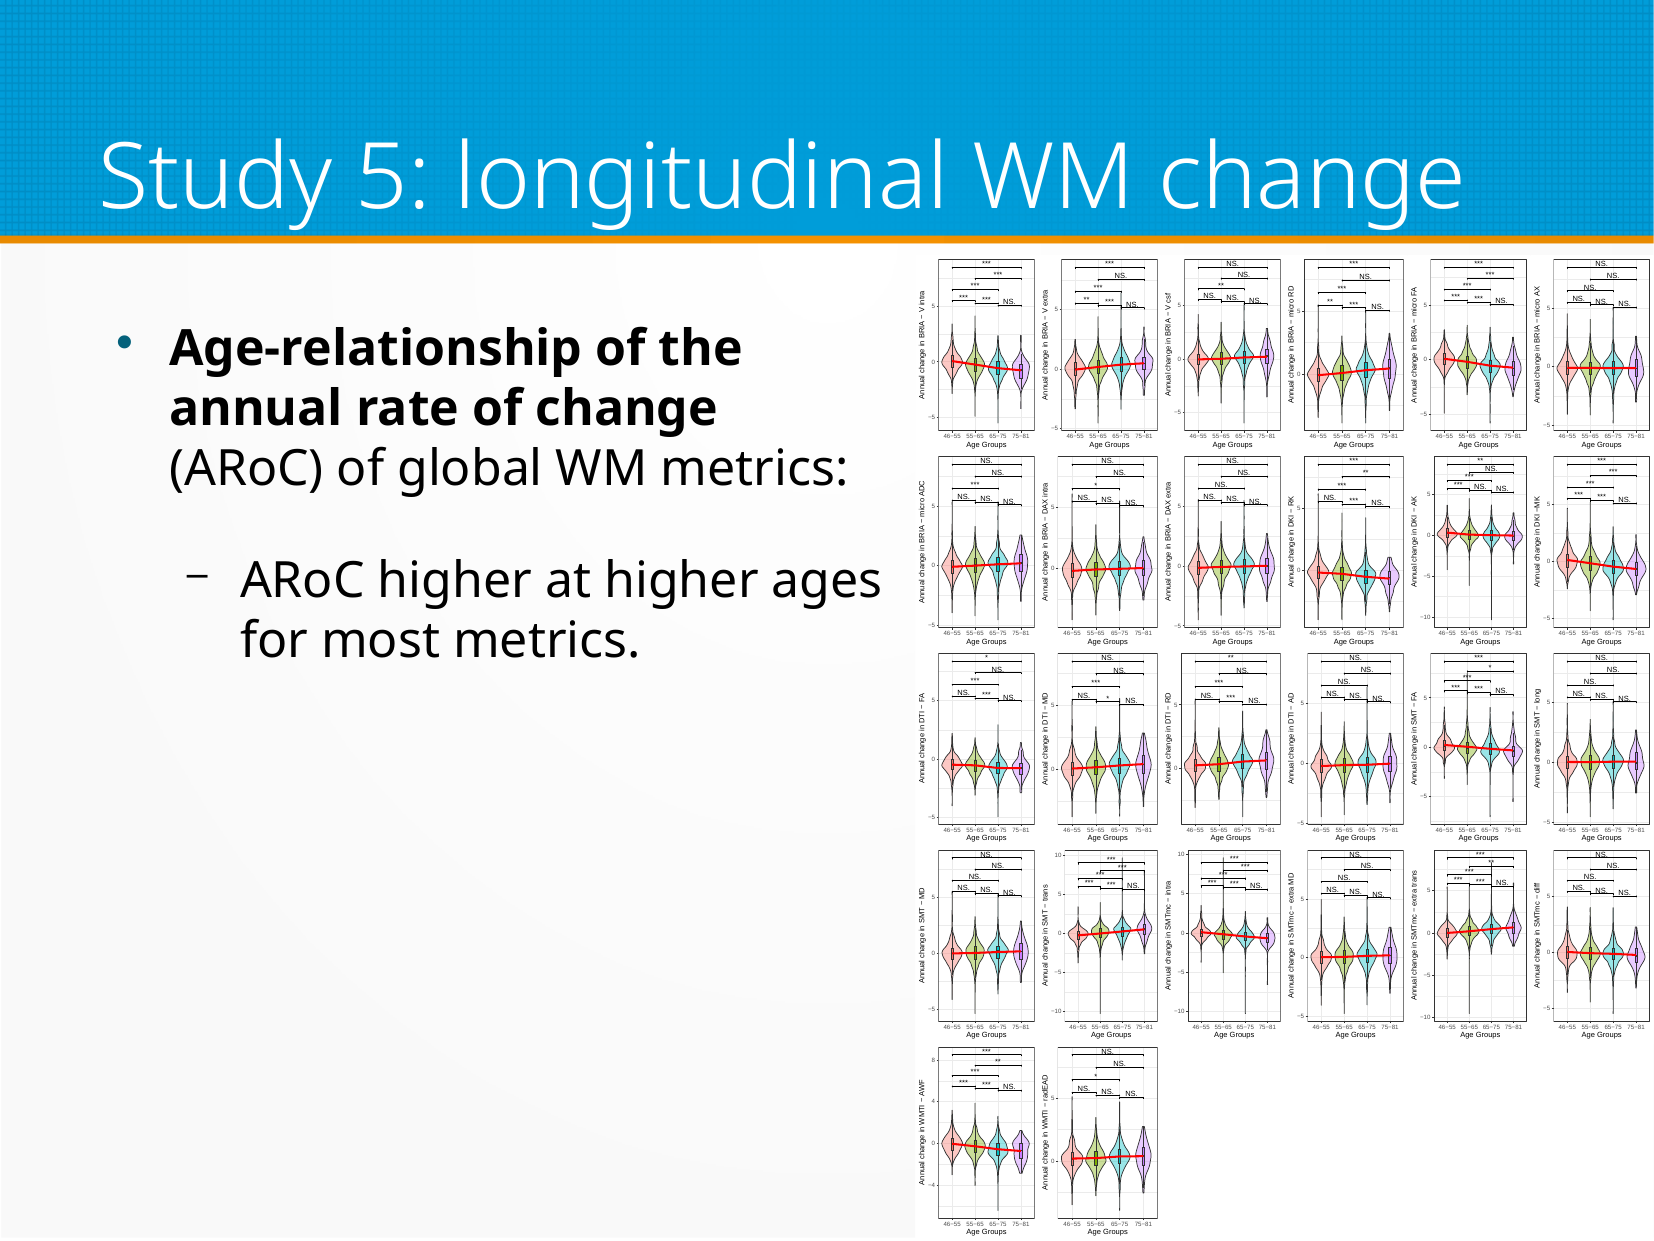

# Study 5: longitudinal WM change
Age-relationship of the annual rate of change (ARoC) of global WM metrics:
ARoC higher at higher ages for most metrics.